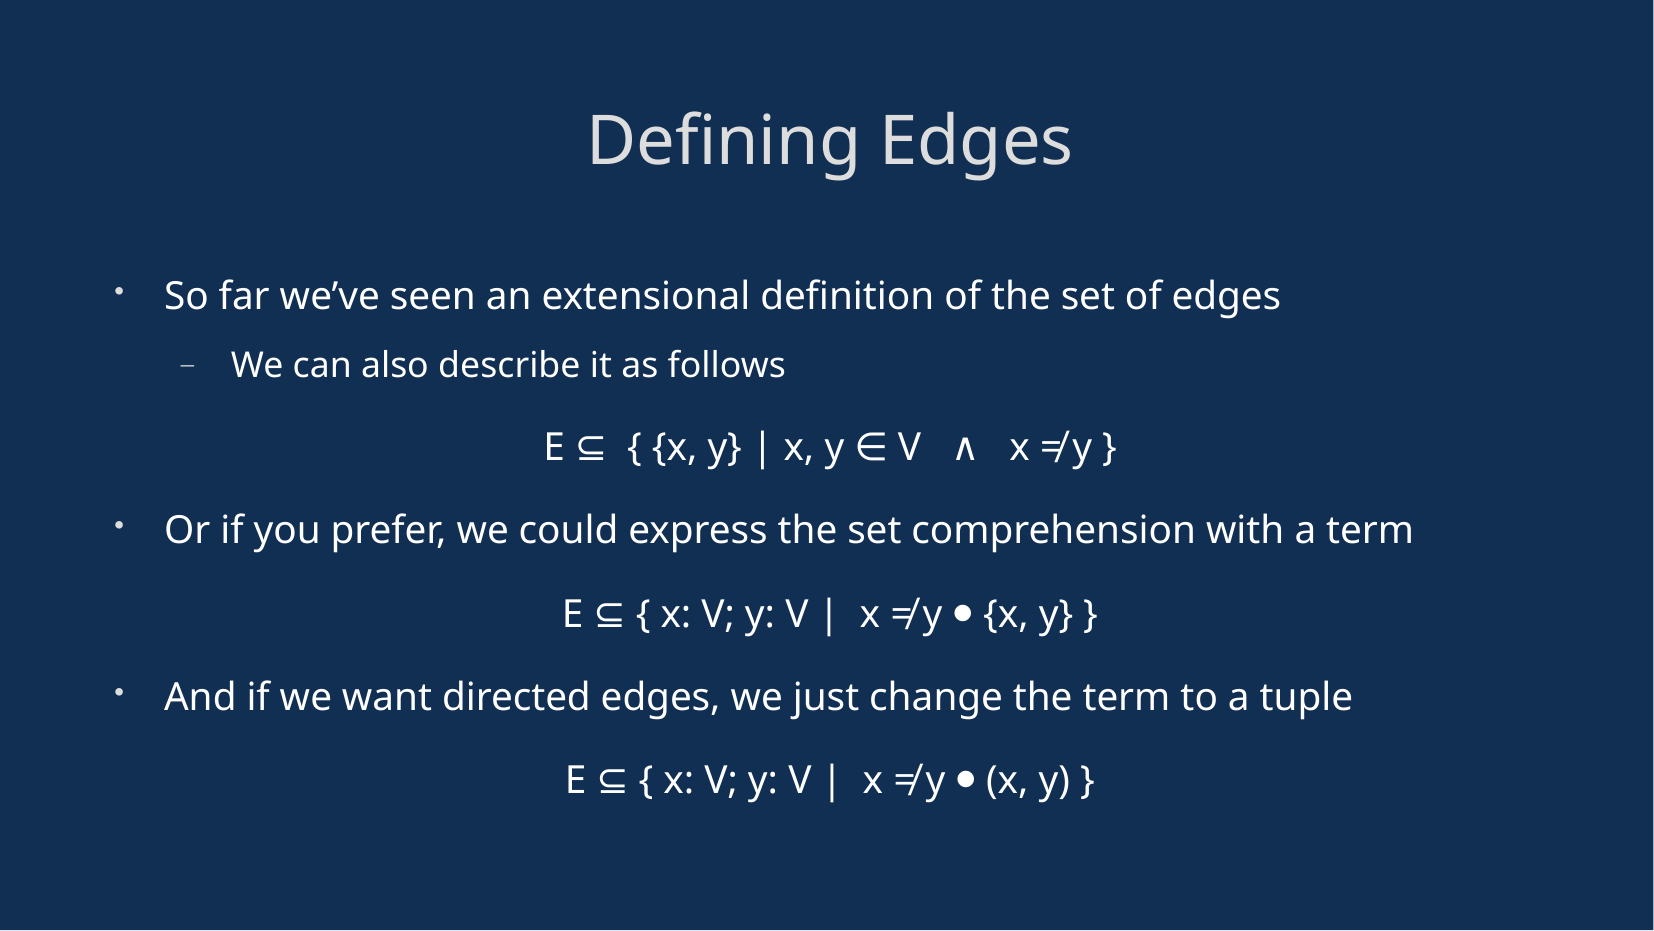

# Defining Edges
So far we’ve seen an extensional definition of the set of edges
We can also describe it as follows
E ⊆ { {x, y} | x, y ∈ V ∧ x ≠ y }
Or if you prefer, we could express the set comprehension with a term
E ⊆ { x: V; y: V | x ≠ y ⦁ {x, y} }
And if we want directed edges, we just change the term to a tuple
E ⊆ { x: V; y: V | x ≠ y ⦁ (x, y) }